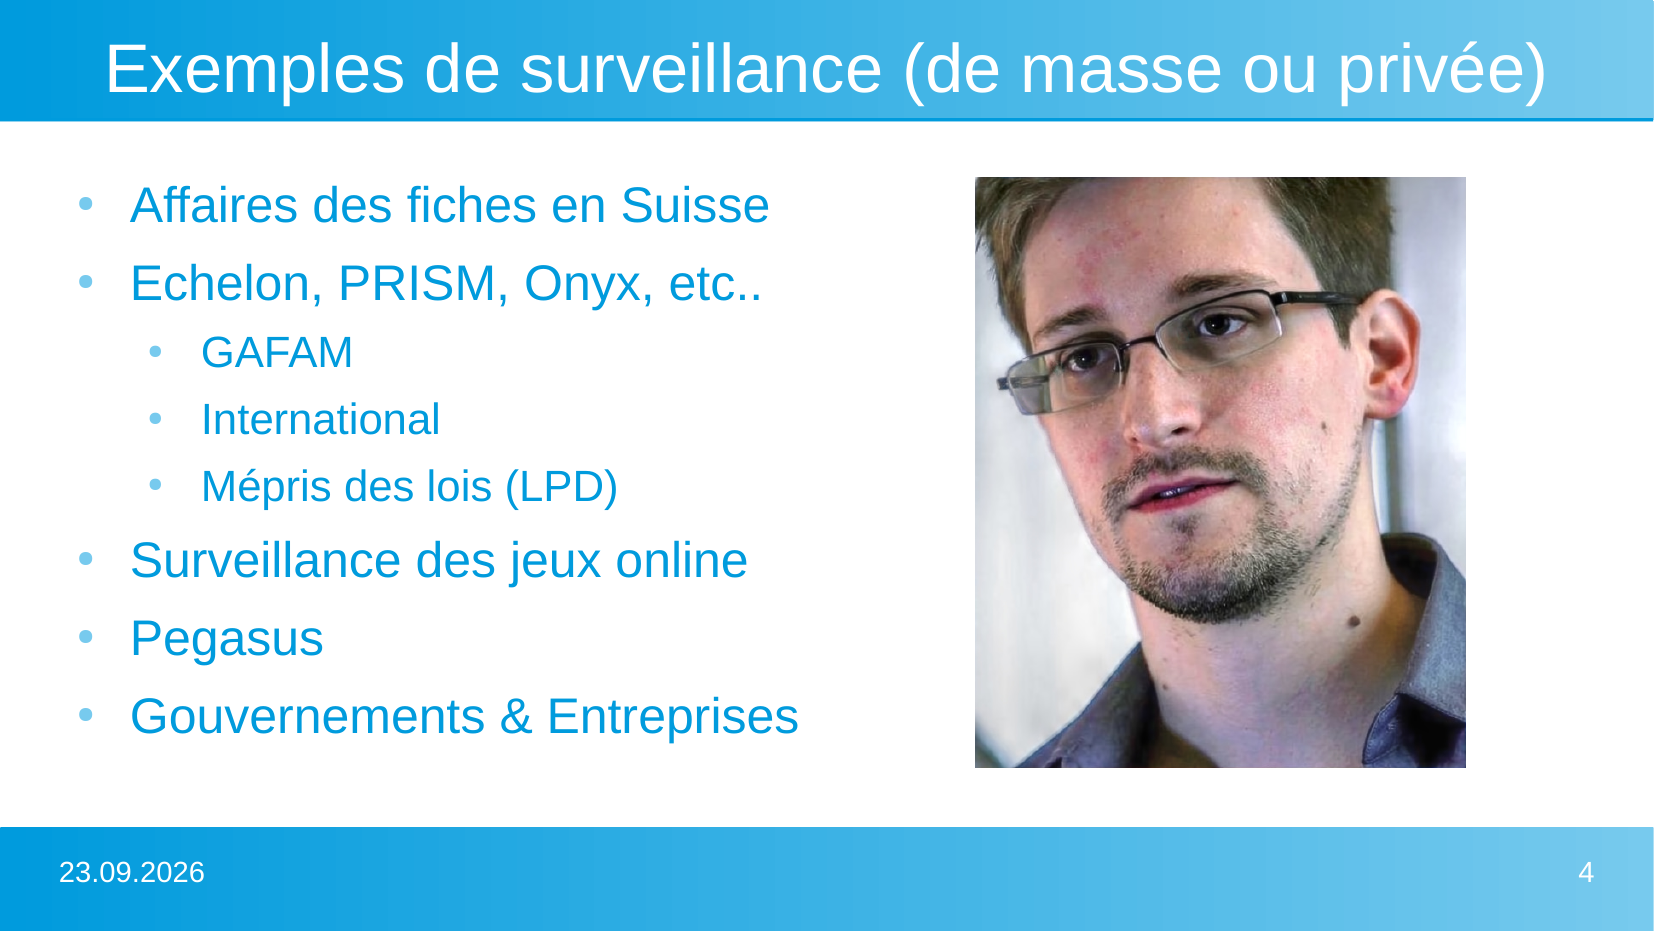

# Exemples de surveillance (de masse ou privée)
Affaires des fiches en Suisse
Echelon, PRISM, Onyx, etc..
GAFAM
International
Mépris des lois (LPD)
Surveillance des jeux online
Pegasus
Gouvernements & Entreprises
4